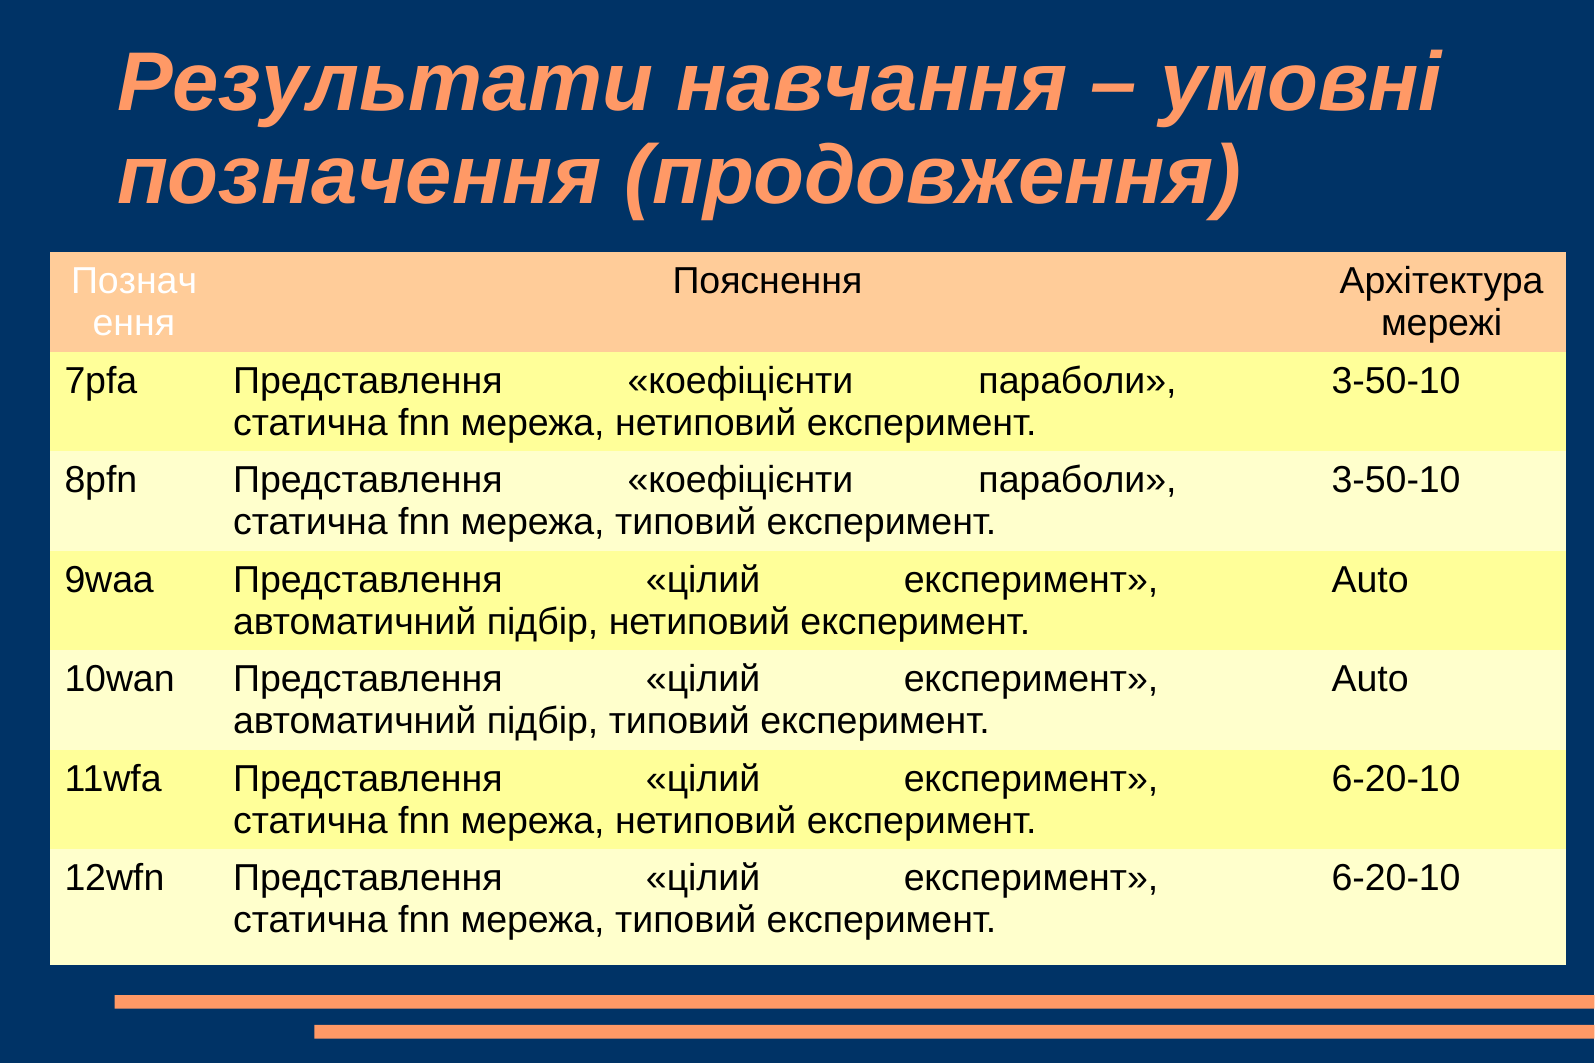

# Результати навчання – умовні позначення (продовження)
| Позначення | Пояснення | Архітектура мережі |
| --- | --- | --- |
| 7pfa | Представлення «коефіцієнти параболи», статична fnn мережа, нетиповий експеримент. | 3-50-10 |
| 8pfn | Представлення «коефіцієнти параболи», статична fnn мережа, типовий експеримент. | 3-50-10 |
| 9waa | Представлення «цілий експеримент», автоматичний підбір, нетиповий експеримент. | Auto |
| 10wan | Представлення «цілий експеримент», автоматичний підбір, типовий експеримент. | Auto |
| 11wfa | Представлення «цілий експеримент», статична fnn мережа, нетиповий експеримент. | 6-20-10 |
| 12wfn | Представлення «цілий експеримент», статична fnn мережа, типовий експеримент. | 6-20-10 |